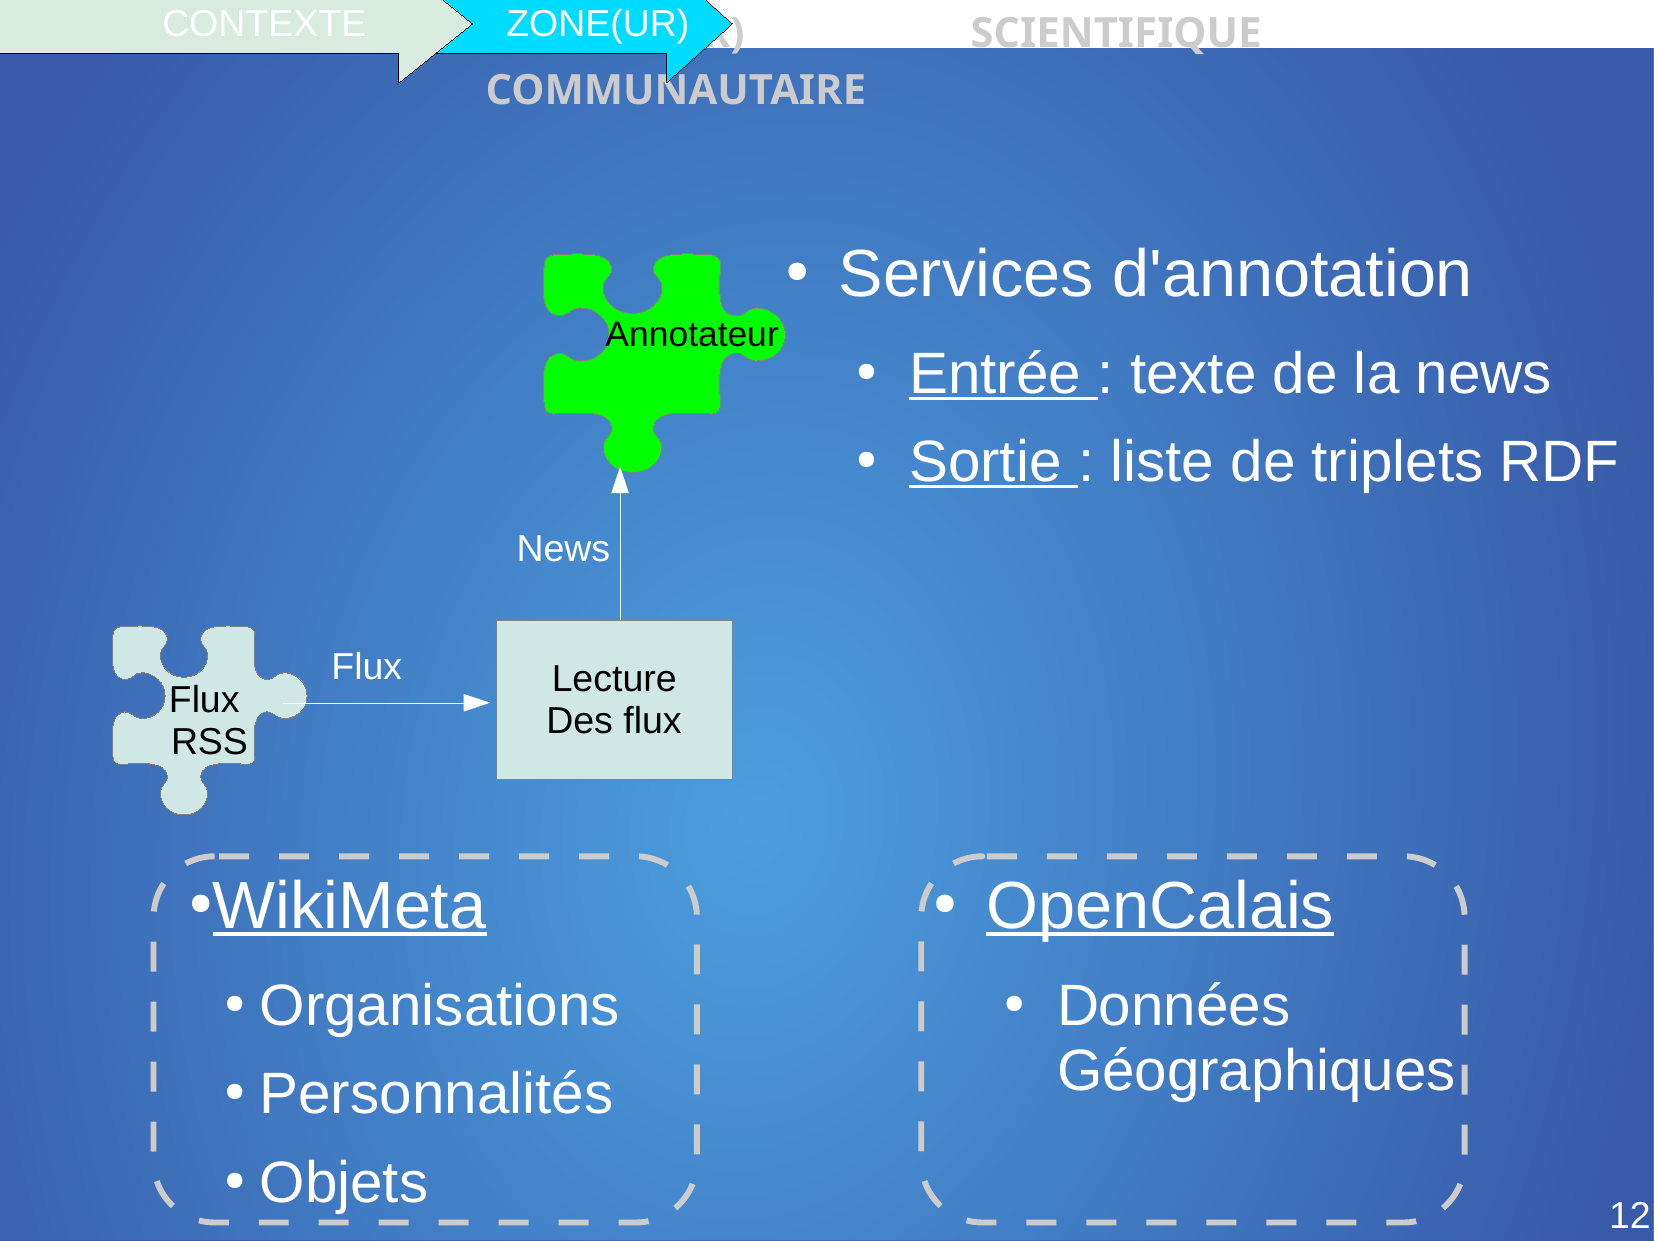

CONTEXTE
 ZONE(UR)
#
Services d'annotation
Entrée : texte de la news
Sortie : liste de triplets RDF
Annotateur
News
Lecture
Des flux
Flux
RSS
Flux
WikiMeta
Organisations
Personnalités
Objets
OpenCalais
Données Géographiques